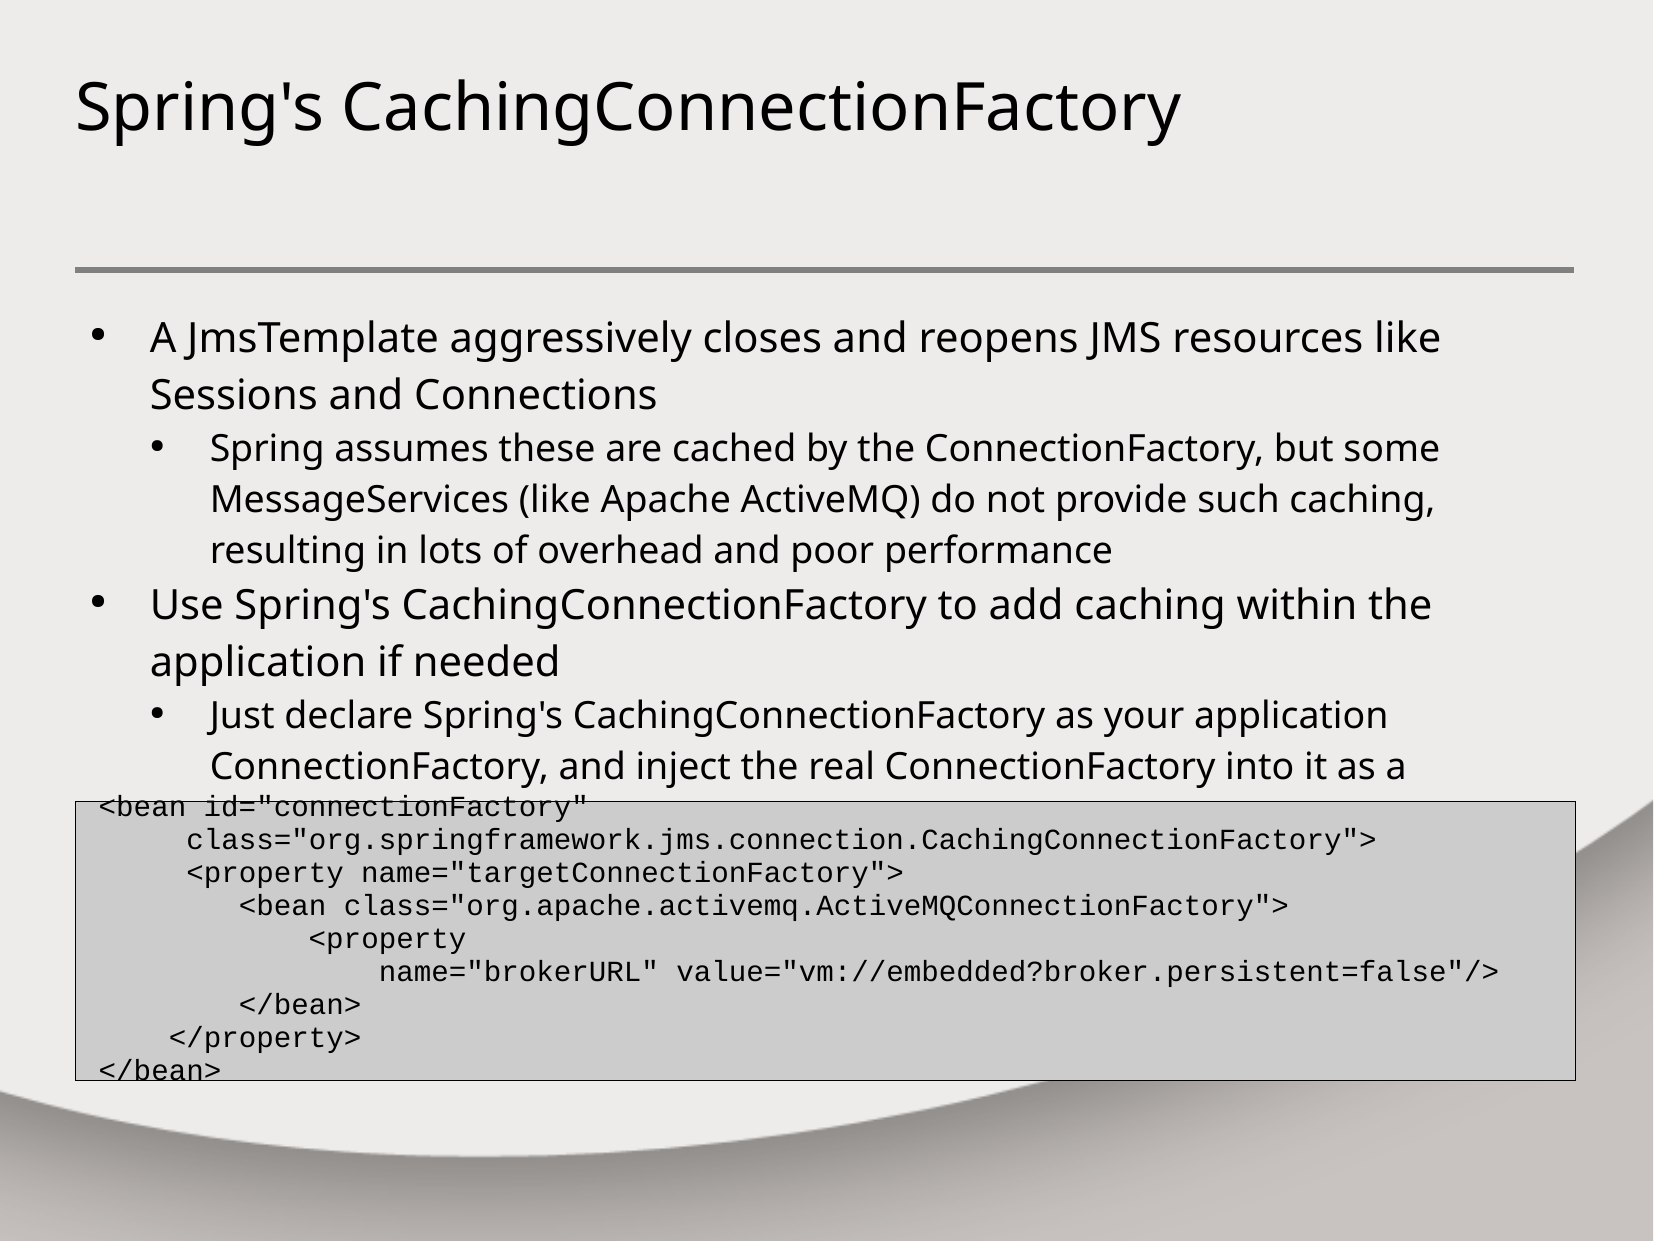

# Spring's CachingConnectionFactory
A JmsTemplate aggressively closes and reopens JMS resources like Sessions and Connections
Spring assumes these are cached by the ConnectionFactory, but some MessageServices (like Apache ActiveMQ) do not provide such caching, resulting in lots of overhead and poor performance
Use Spring's CachingConnectionFactory to add caching within the application if needed
Just declare Spring's CachingConnectionFactory as your application ConnectionFactory, and inject the real ConnectionFactory into it as a property, and it will cache any resources manufactured by that factory
<bean id="connectionFactory"
 class="org.springframework.jms.connection.CachingConnectionFactory">
 <property name="targetConnectionFactory">
 <bean class="org.apache.activemq.ActiveMQConnectionFactory">
 <property
 name="brokerURL" value="vm://embedded?broker.persistent=false"/>
 </bean>
 </property>
</bean>